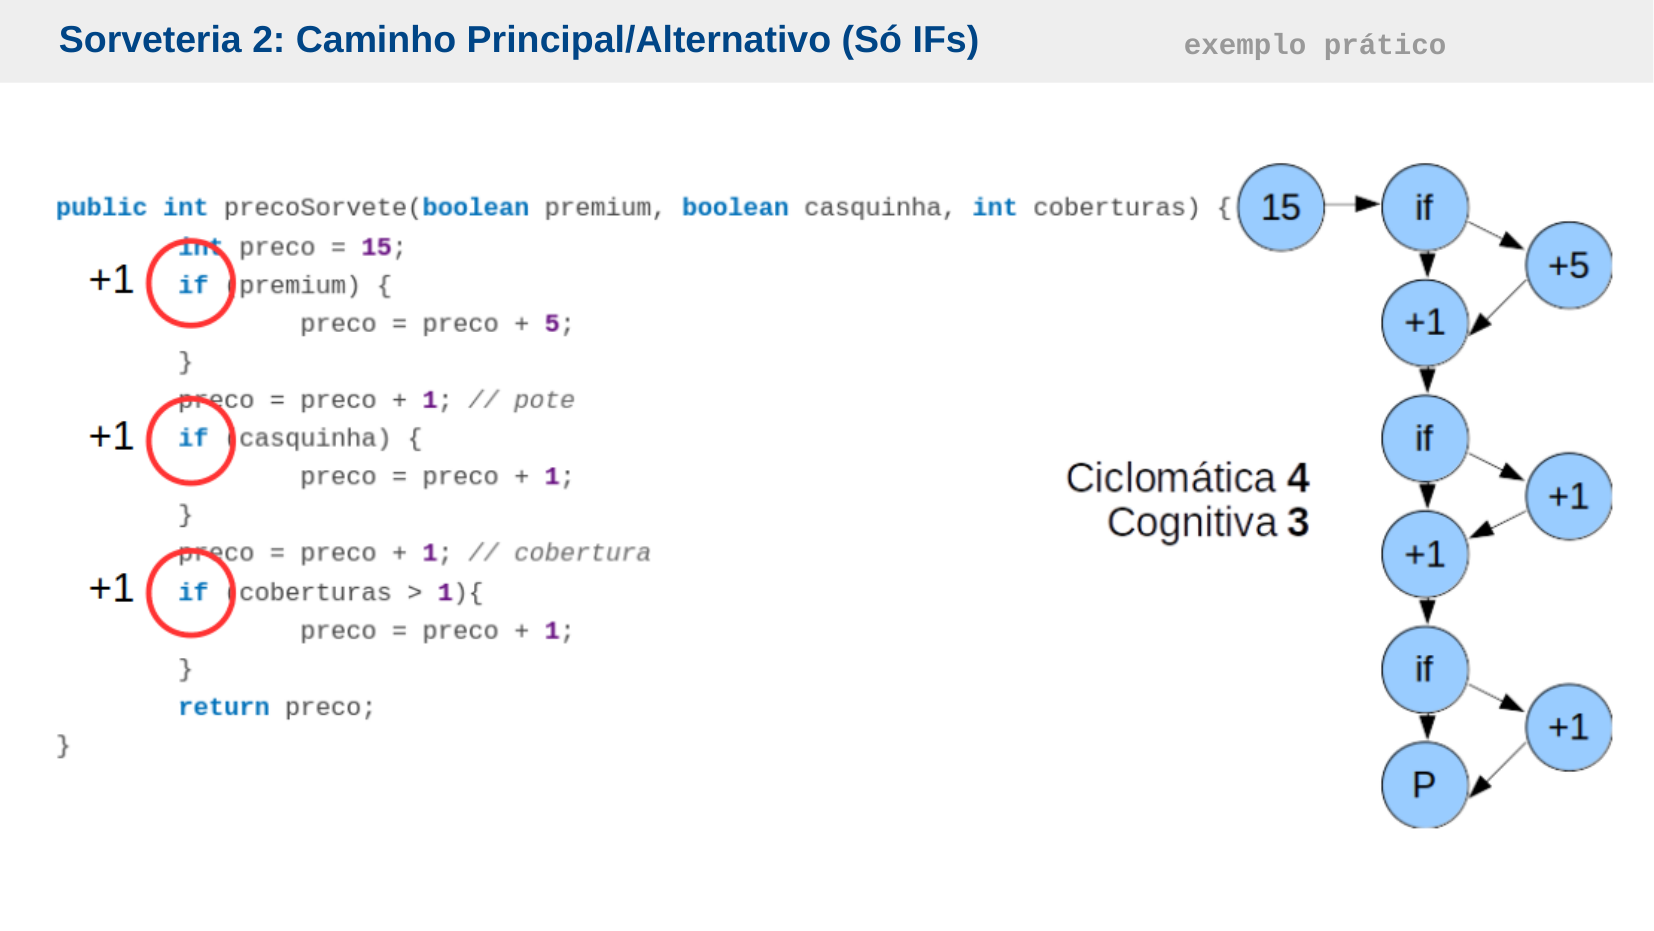

# Sorveteria 2: Caminho Principal/Alternativo (Só IFs)
exemplo prático